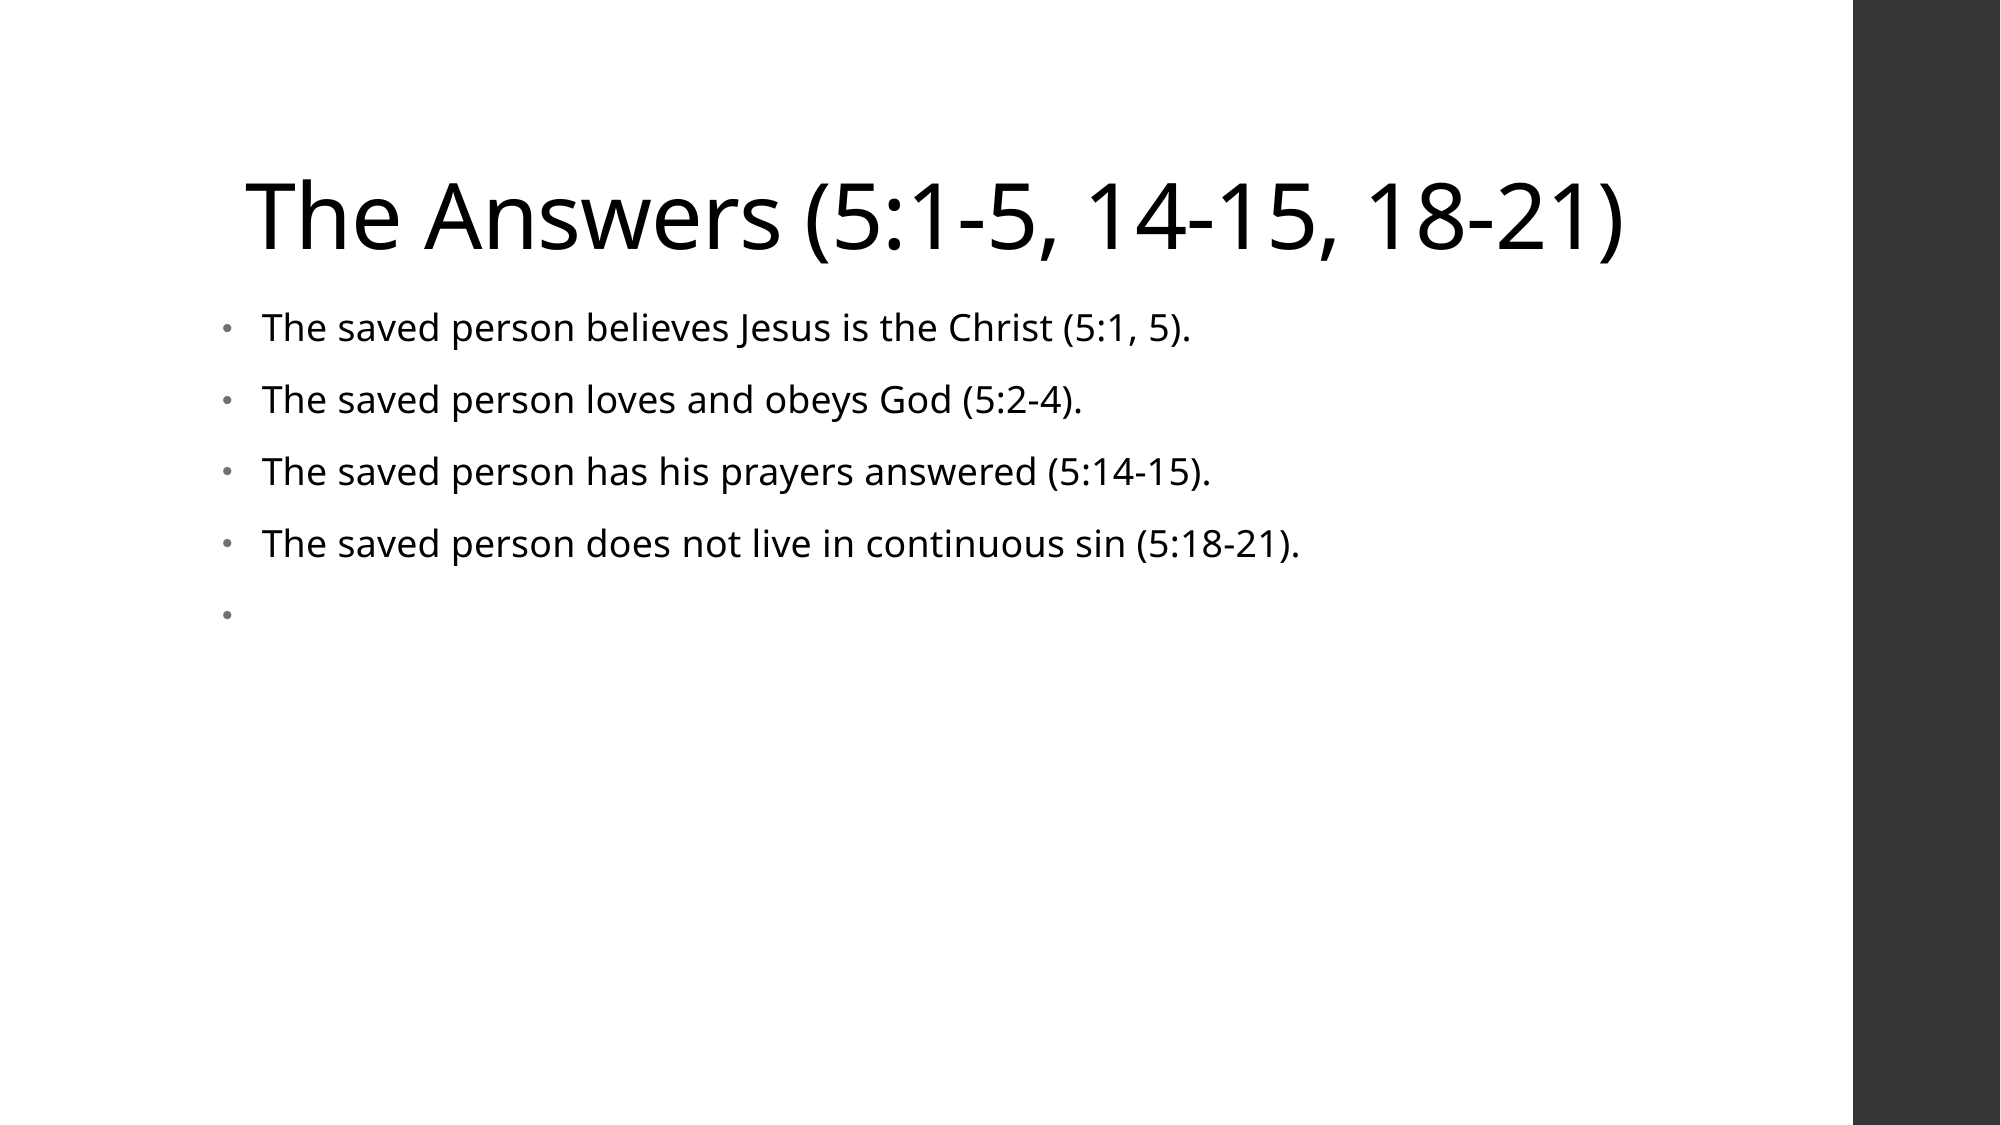

# The Answers (5:1-5, 14-15, 18-21)
 The saved person believes Jesus is the Christ (5:1, 5).
 The saved person loves and obeys God (5:2-4).
 The saved person has his prayers answered (5:14-15).
 The saved person does not live in continuous sin (5:18-21).